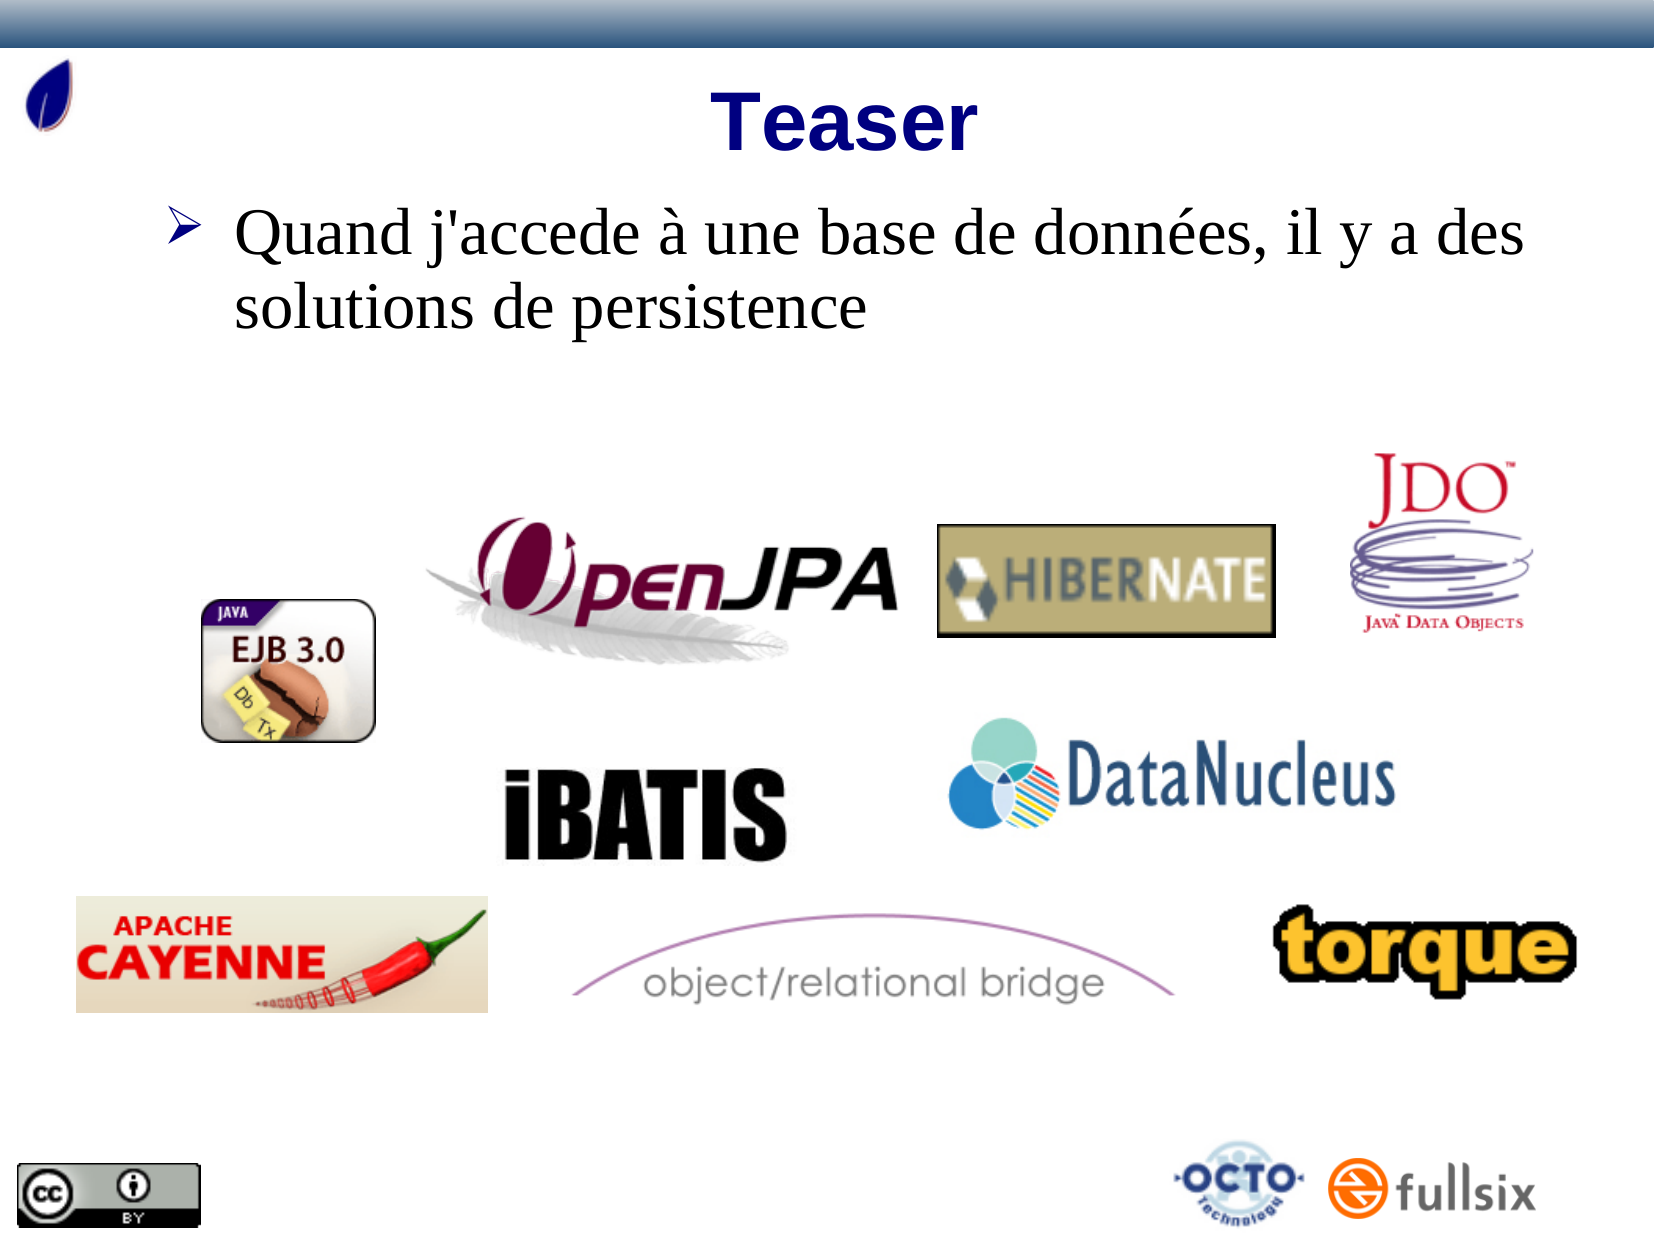

# Teaser
Quand j'accede à une base de données, il y a des solutions de persistence